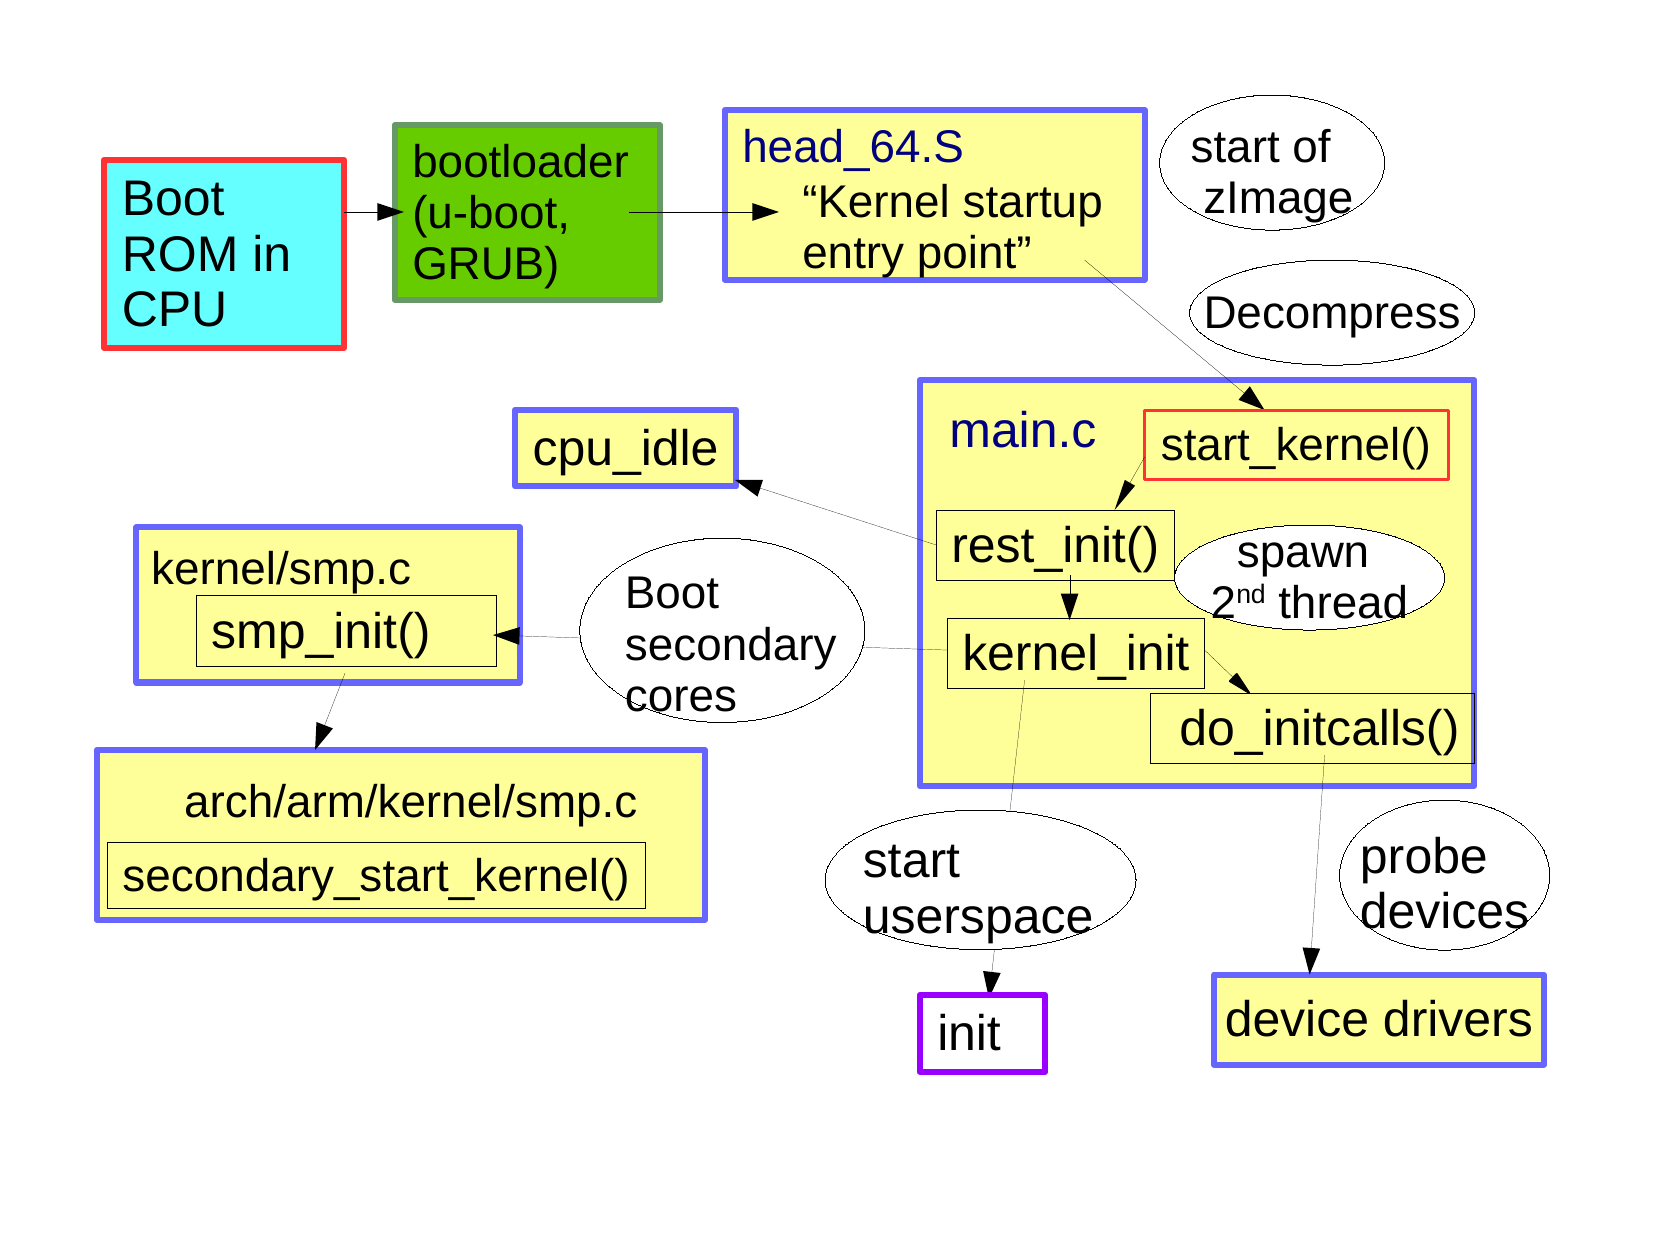

start of
 zImage
head_64.S
bootloader
(u-boot,
GRUB)
Boot ROM in CPU
“Kernel startup
entry point”
Decompress
main.c
cpu_idle
start_kernel()
rest_init()
spawn
2nd thread
kernel/smp.c
smp_init()
Boot
secondary
cores
kernel_init
 do_initcalls()
arch/arm/kernel/smp.c
secondary_start_kernel()
probe
devices
start
userspace
device drivers
init